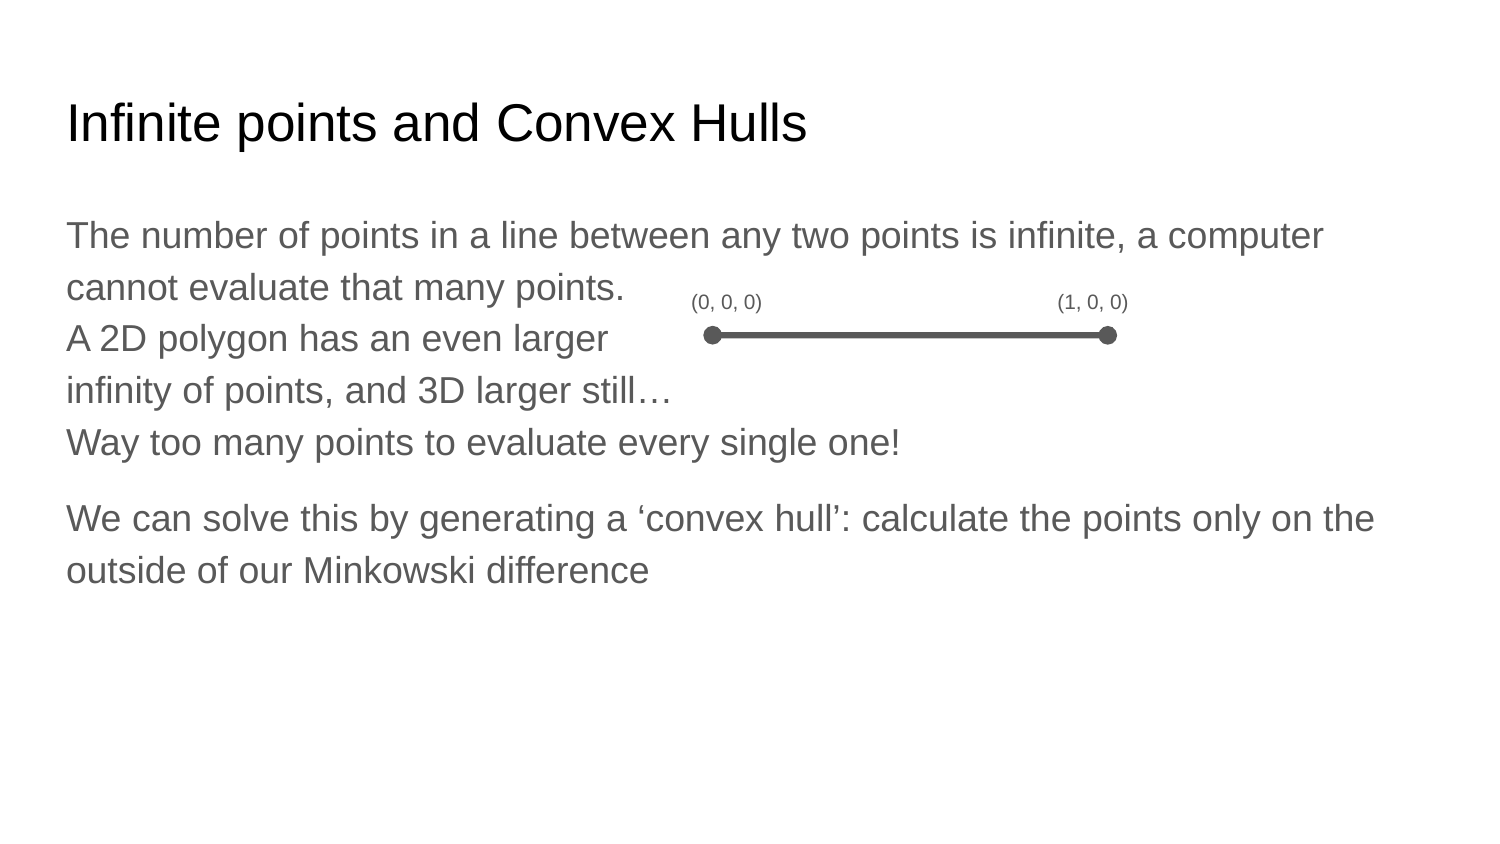

# Infinite points and Convex Hulls
The number of points in a line between any two points is infinite, a computer cannot evaluate that many points.
A 2D polygon has an even larger
infinity of points, and 3D larger still…
Way too many points to evaluate every single one!
We can solve this by generating a ‘convex hull’: calculate the points only on the outside of our Minkowski difference
(0, 0, 0)
(1, 0, 0)